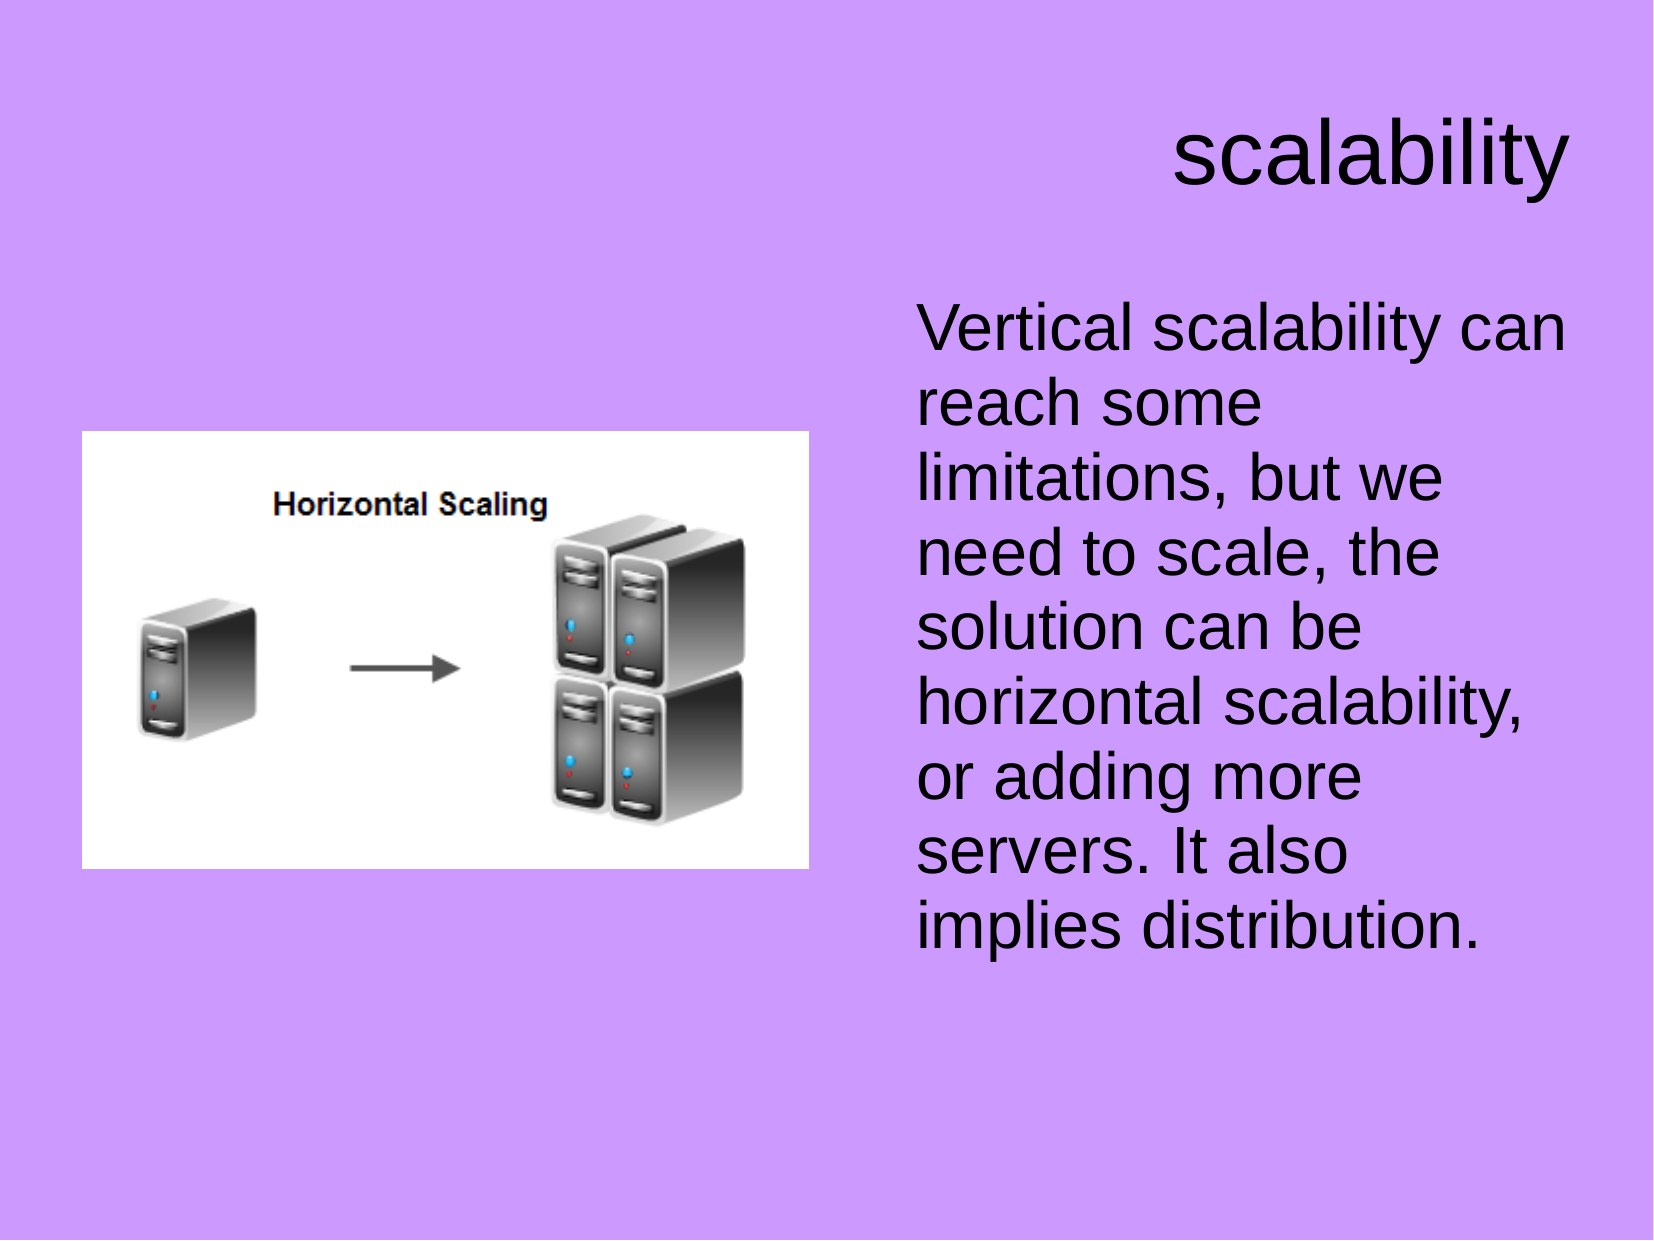

# scalability
Vertical scalability can reach some limitations, but we need to scale, the solution can be horizontal scalability, or adding more servers. It also implies distribution.